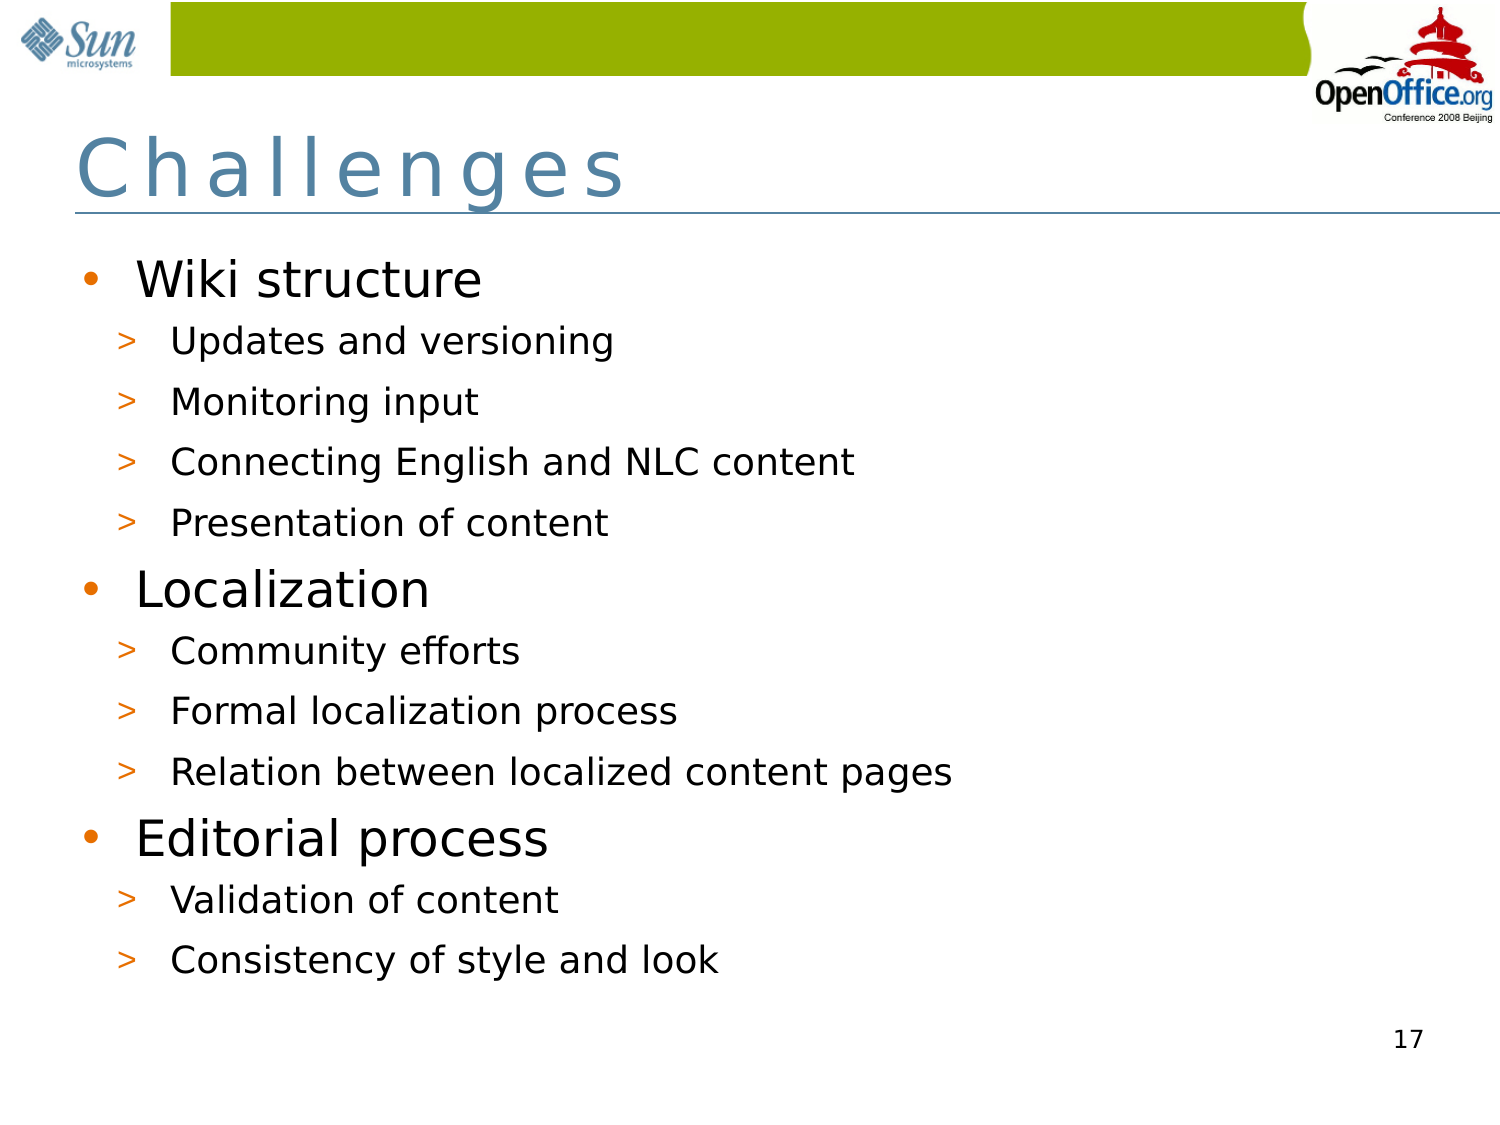

# Challenges
Wiki structure
Updates and versioning
Monitoring input
Connecting English and NLC content
Presentation of content
Localization
Community efforts
Formal localization process
Relation between localized content pages
Editorial process
Validation of content
Consistency of style and look
17